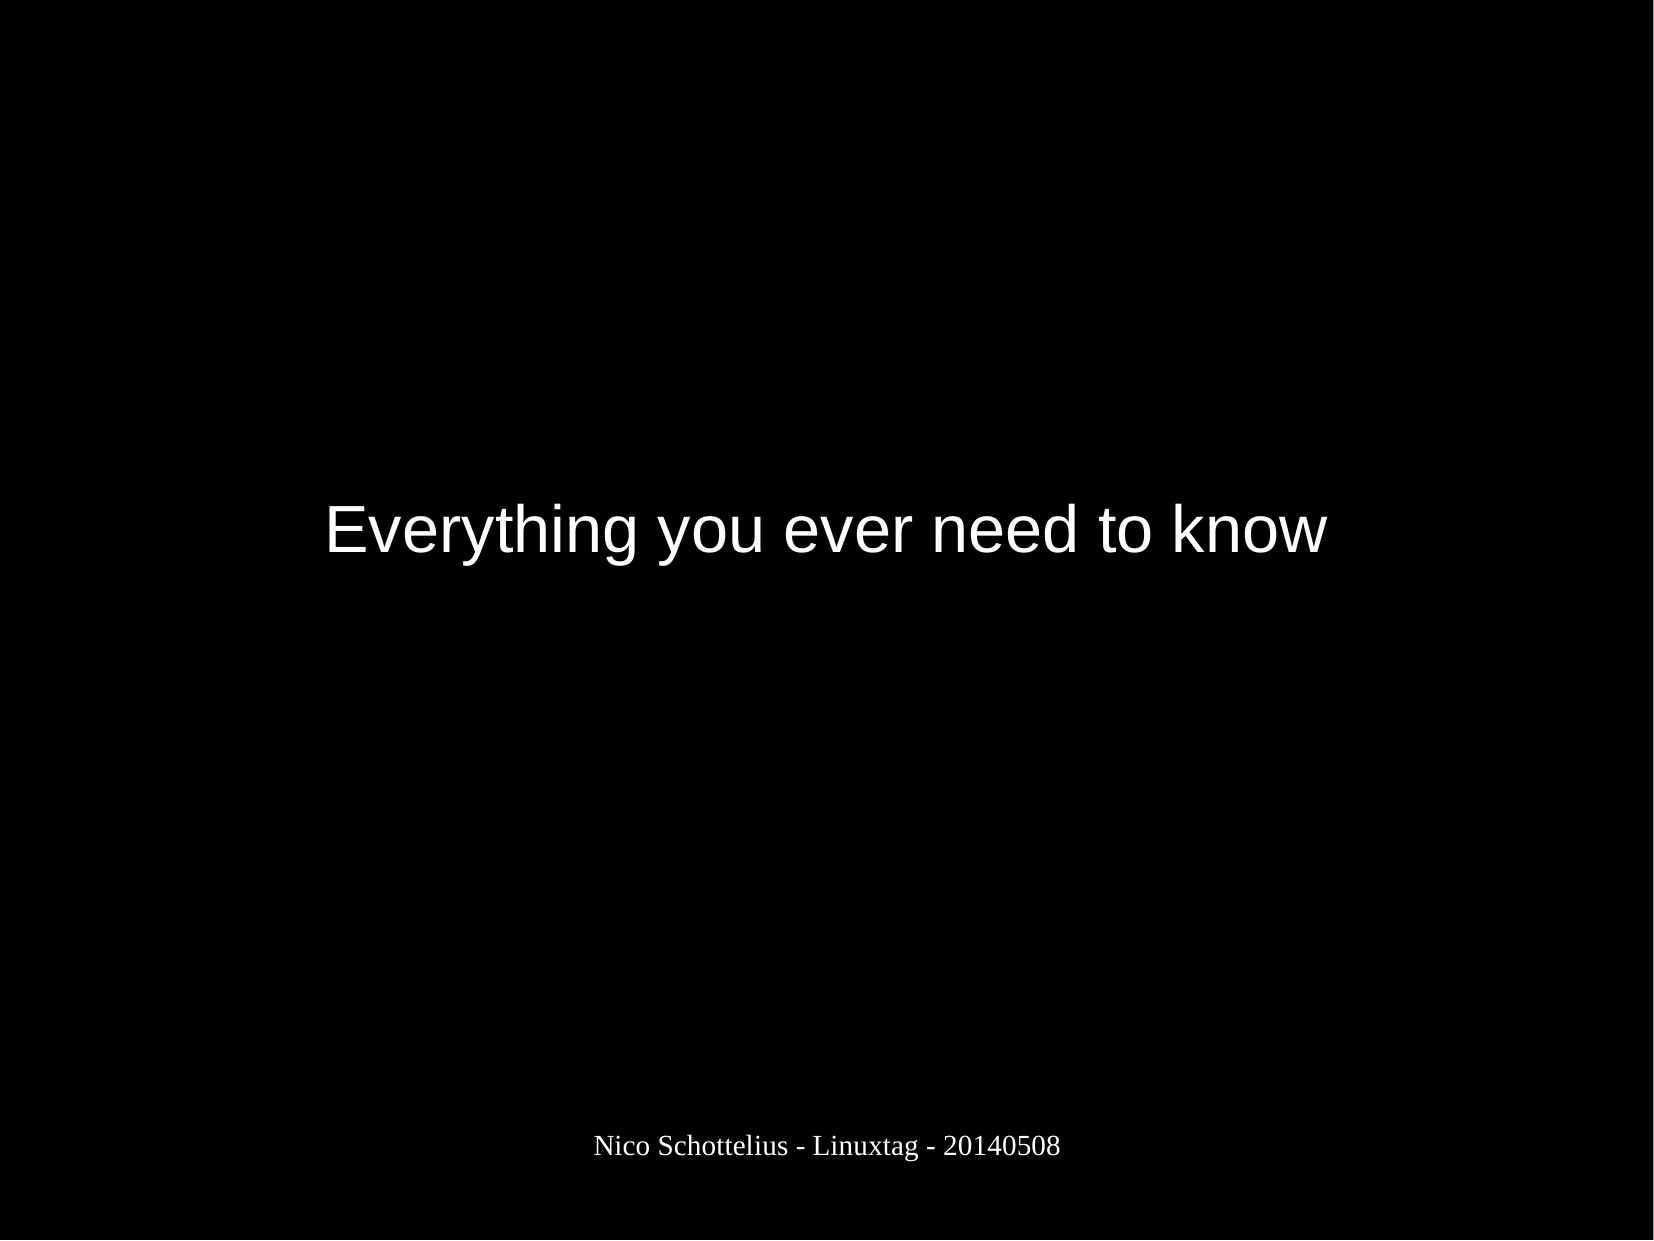

# Everything you ever need to know
Nico Schottelius - Linuxtag - 20140508